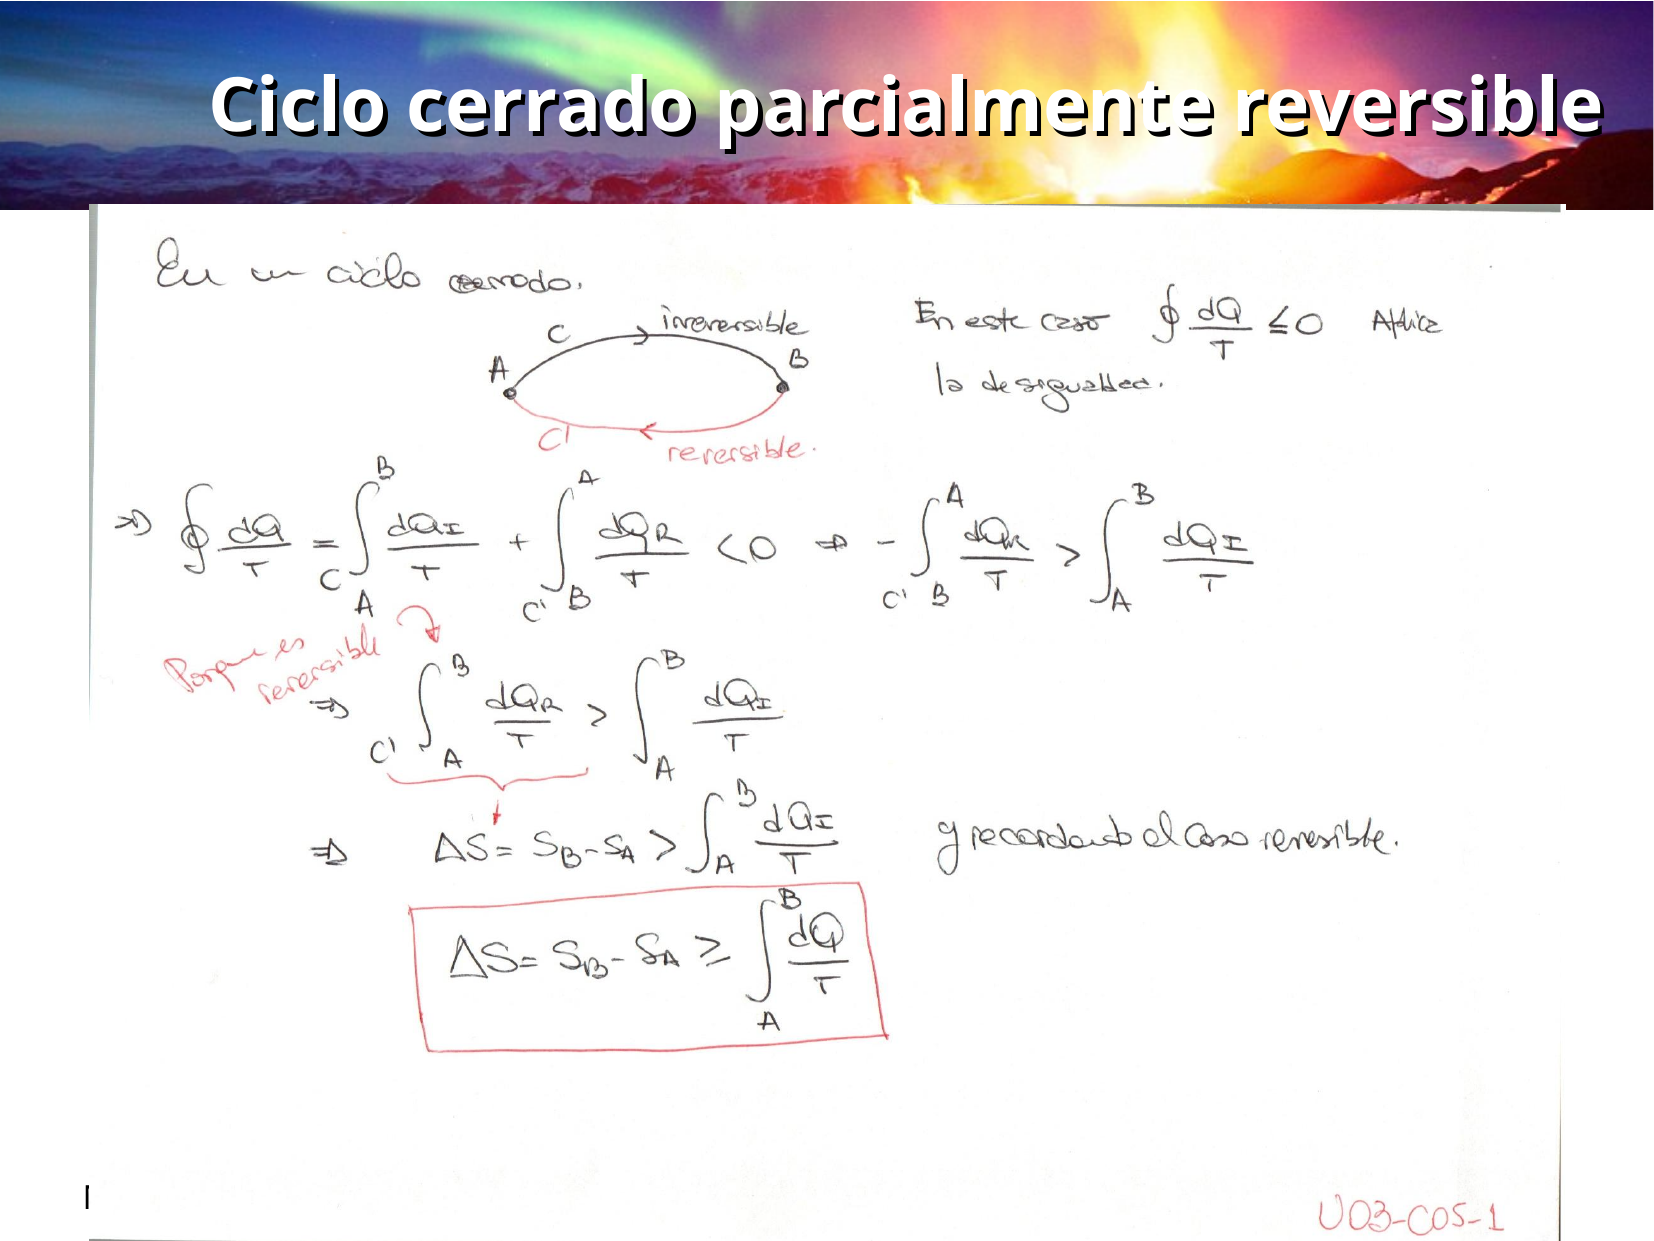

# Ciclo cerrado parcialmente reversible
May 02, 2019
H. Asorey - F3B 2019
18